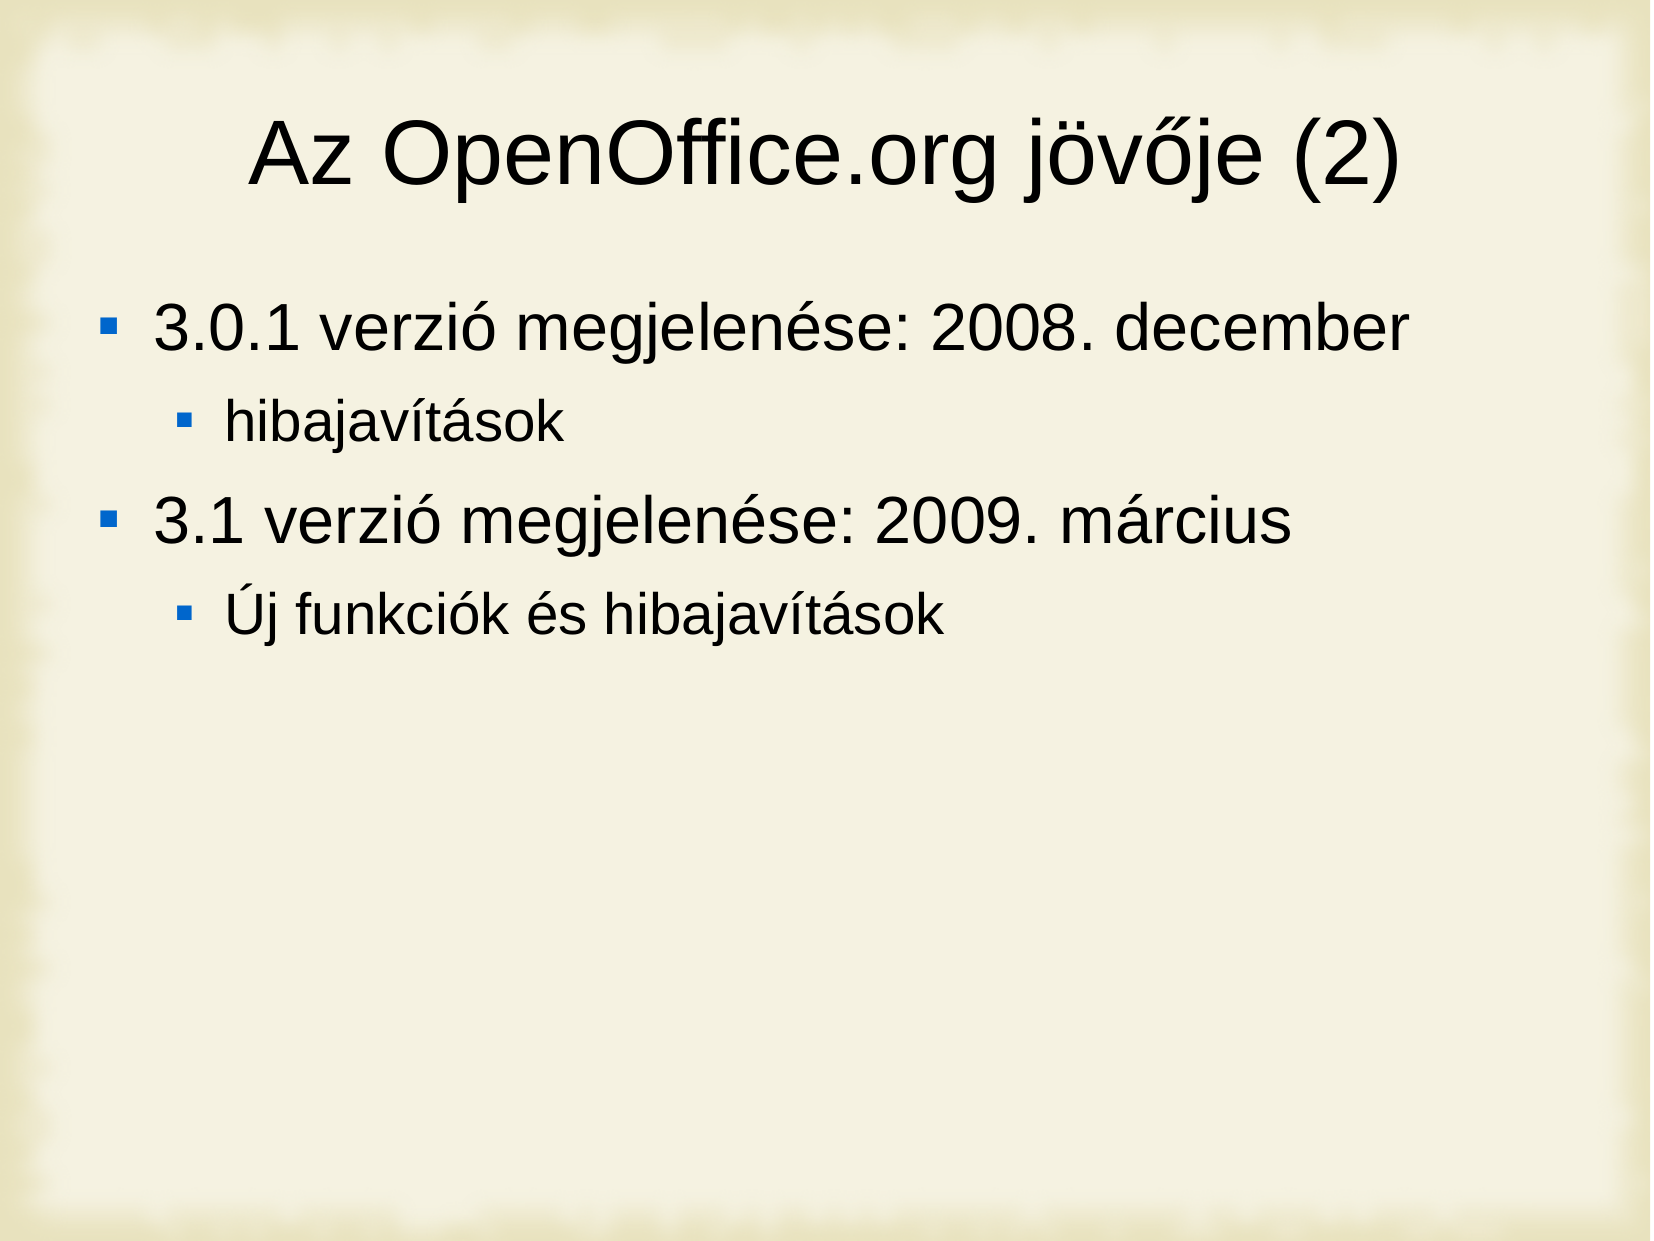

# Az OpenOffice.org jövője (2)
3.0.1 verzió megjelenése: 2008. december
hibajavítások
3.1 verzió megjelenése: 2009. március
Új funkciók és hibajavítások